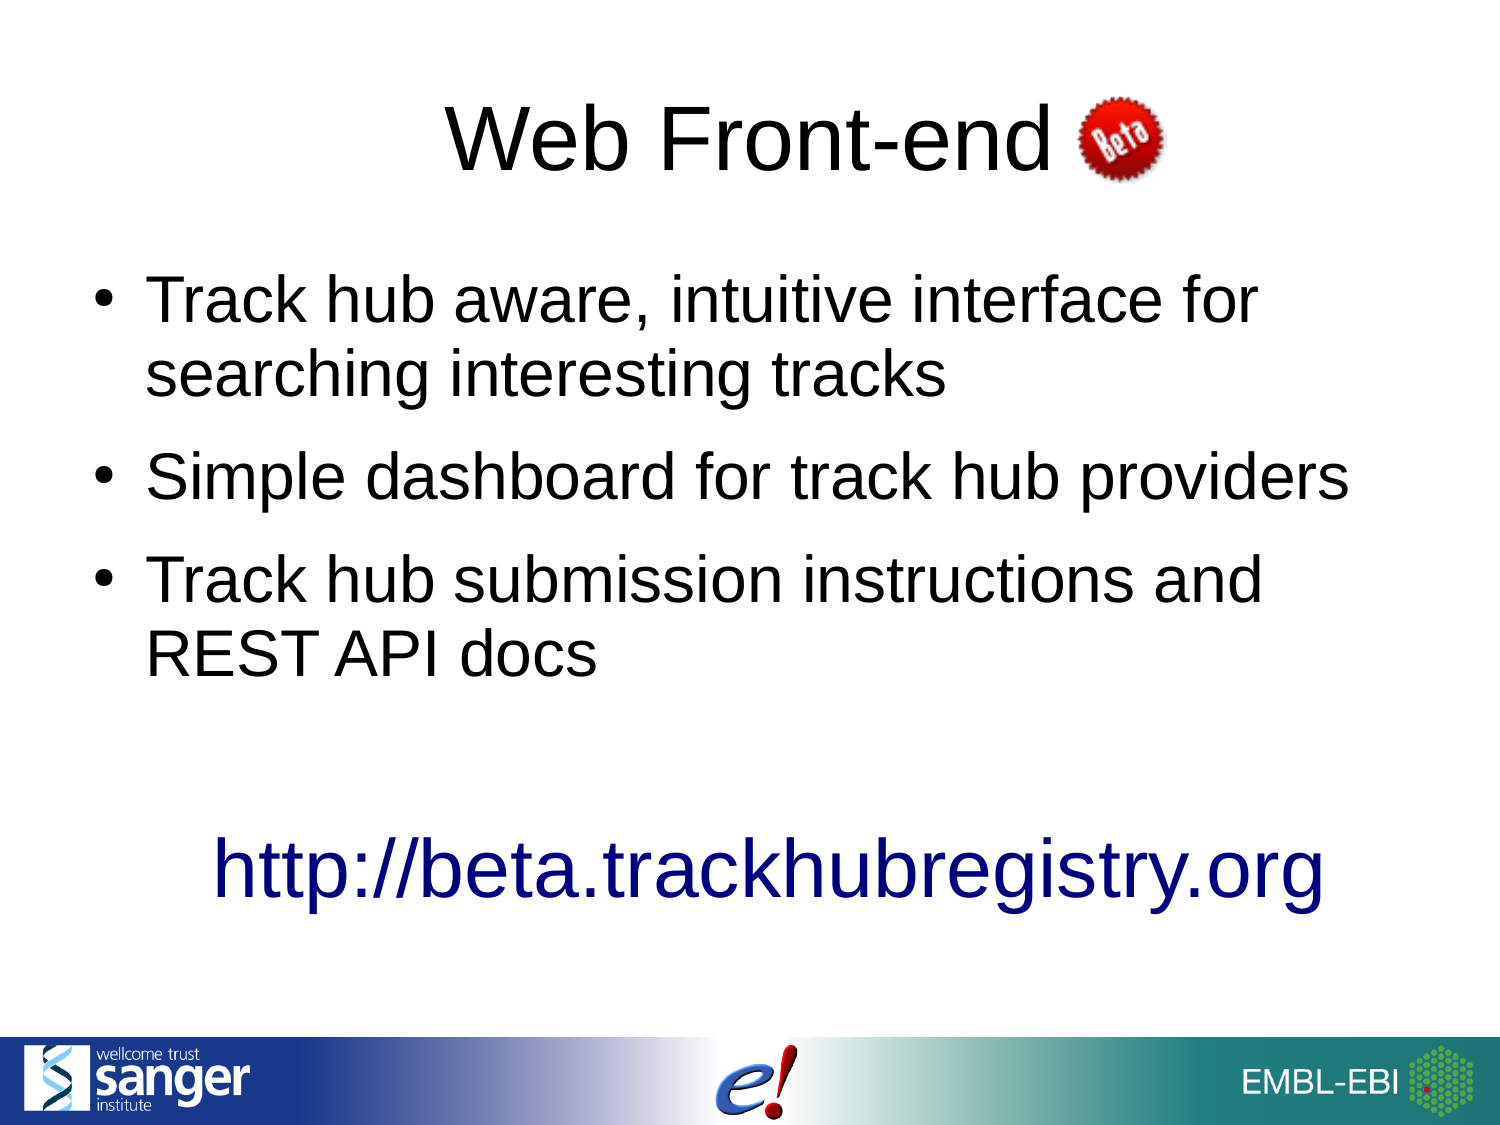

# Web Front-end
Track hub aware, intuitive interface for searching interesting tracks
Simple dashboard for track hub providers
Track hub submission instructions and REST API docs
http://beta.trackhubregistry.org